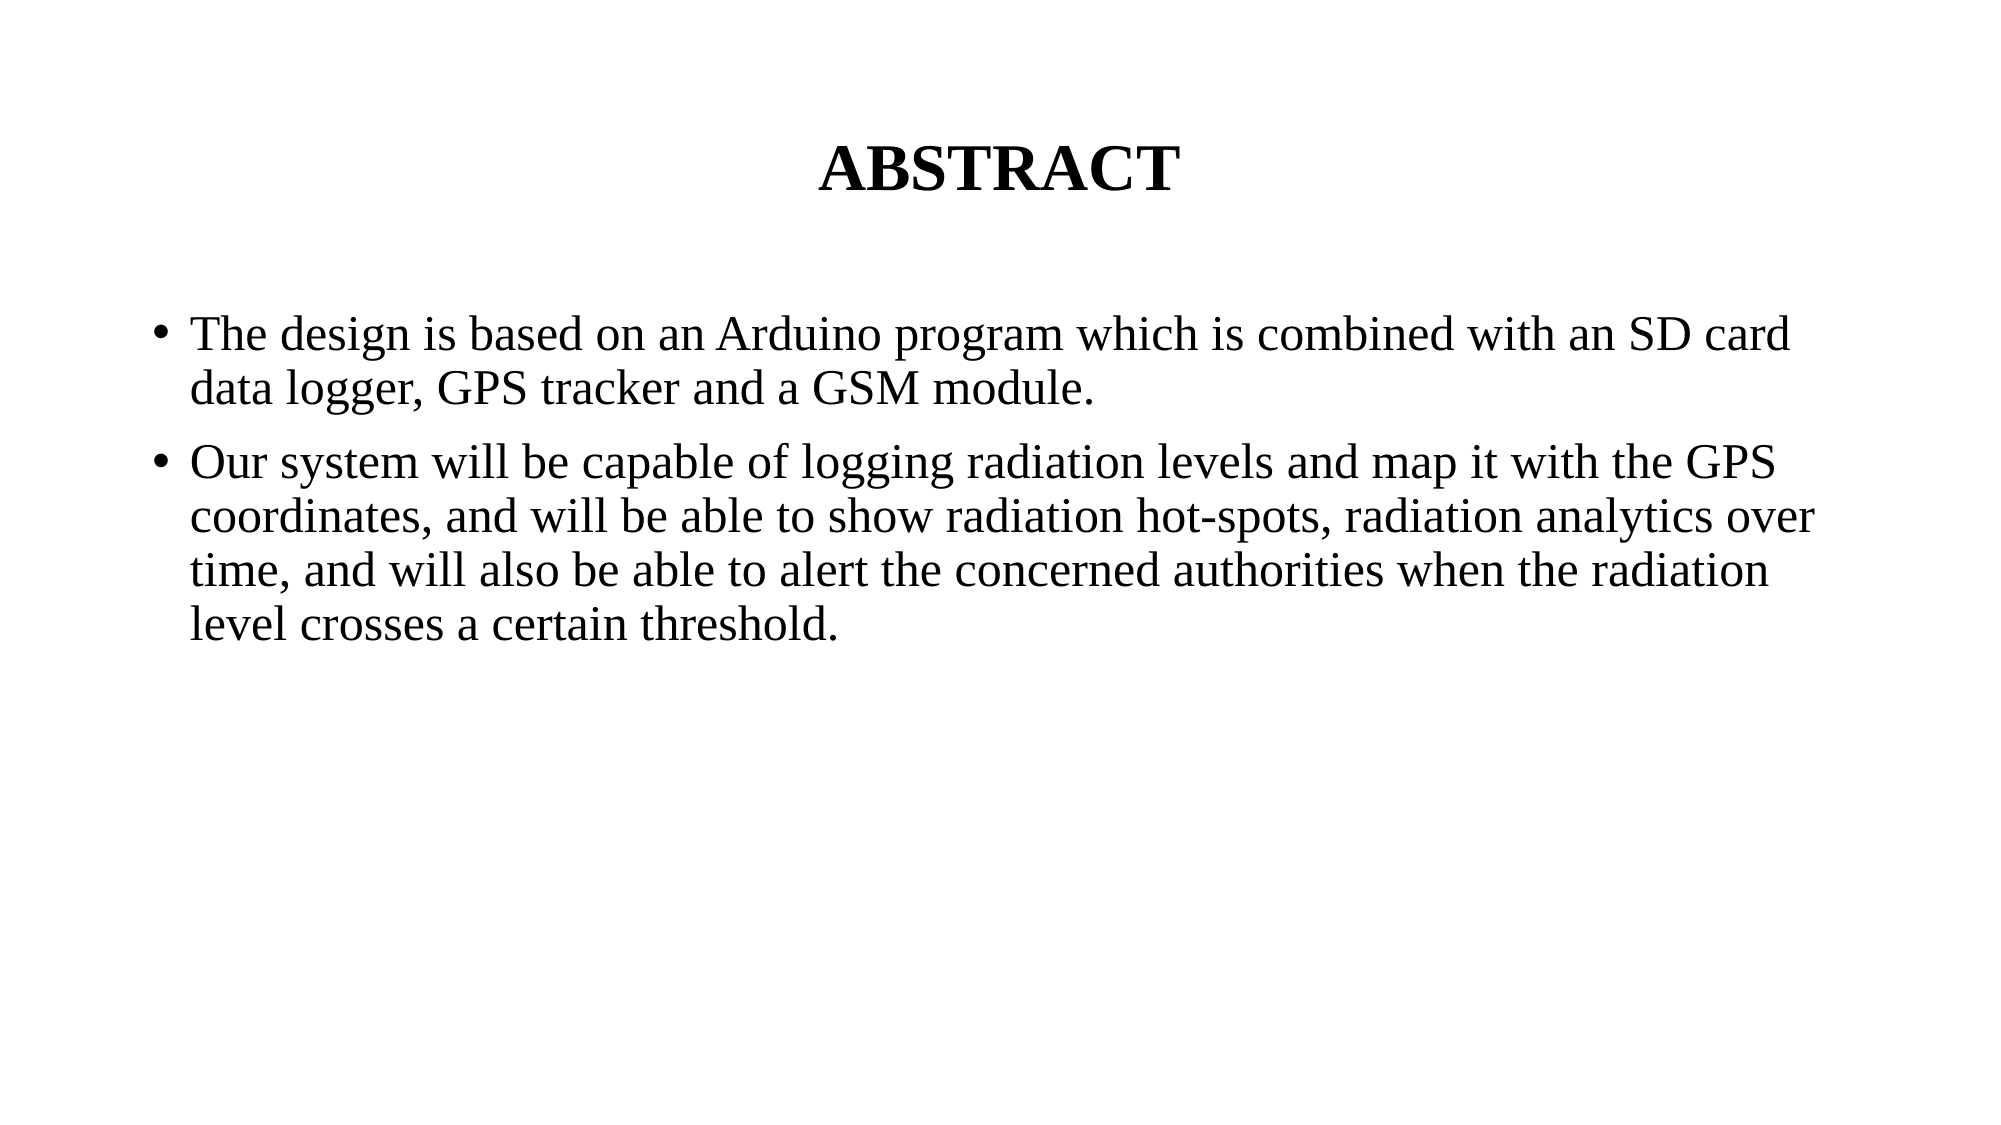

# ABSTRACT
The design is based on an Arduino program which is combined with an SD card data logger, GPS tracker and a GSM module.
Our system will be capable of logging radiation levels and map it with the GPS coordinates, and will be able to show radiation hot-spots, radiation analytics over time, and will also be able to alert the concerned authorities when the radiation level crosses a certain threshold.